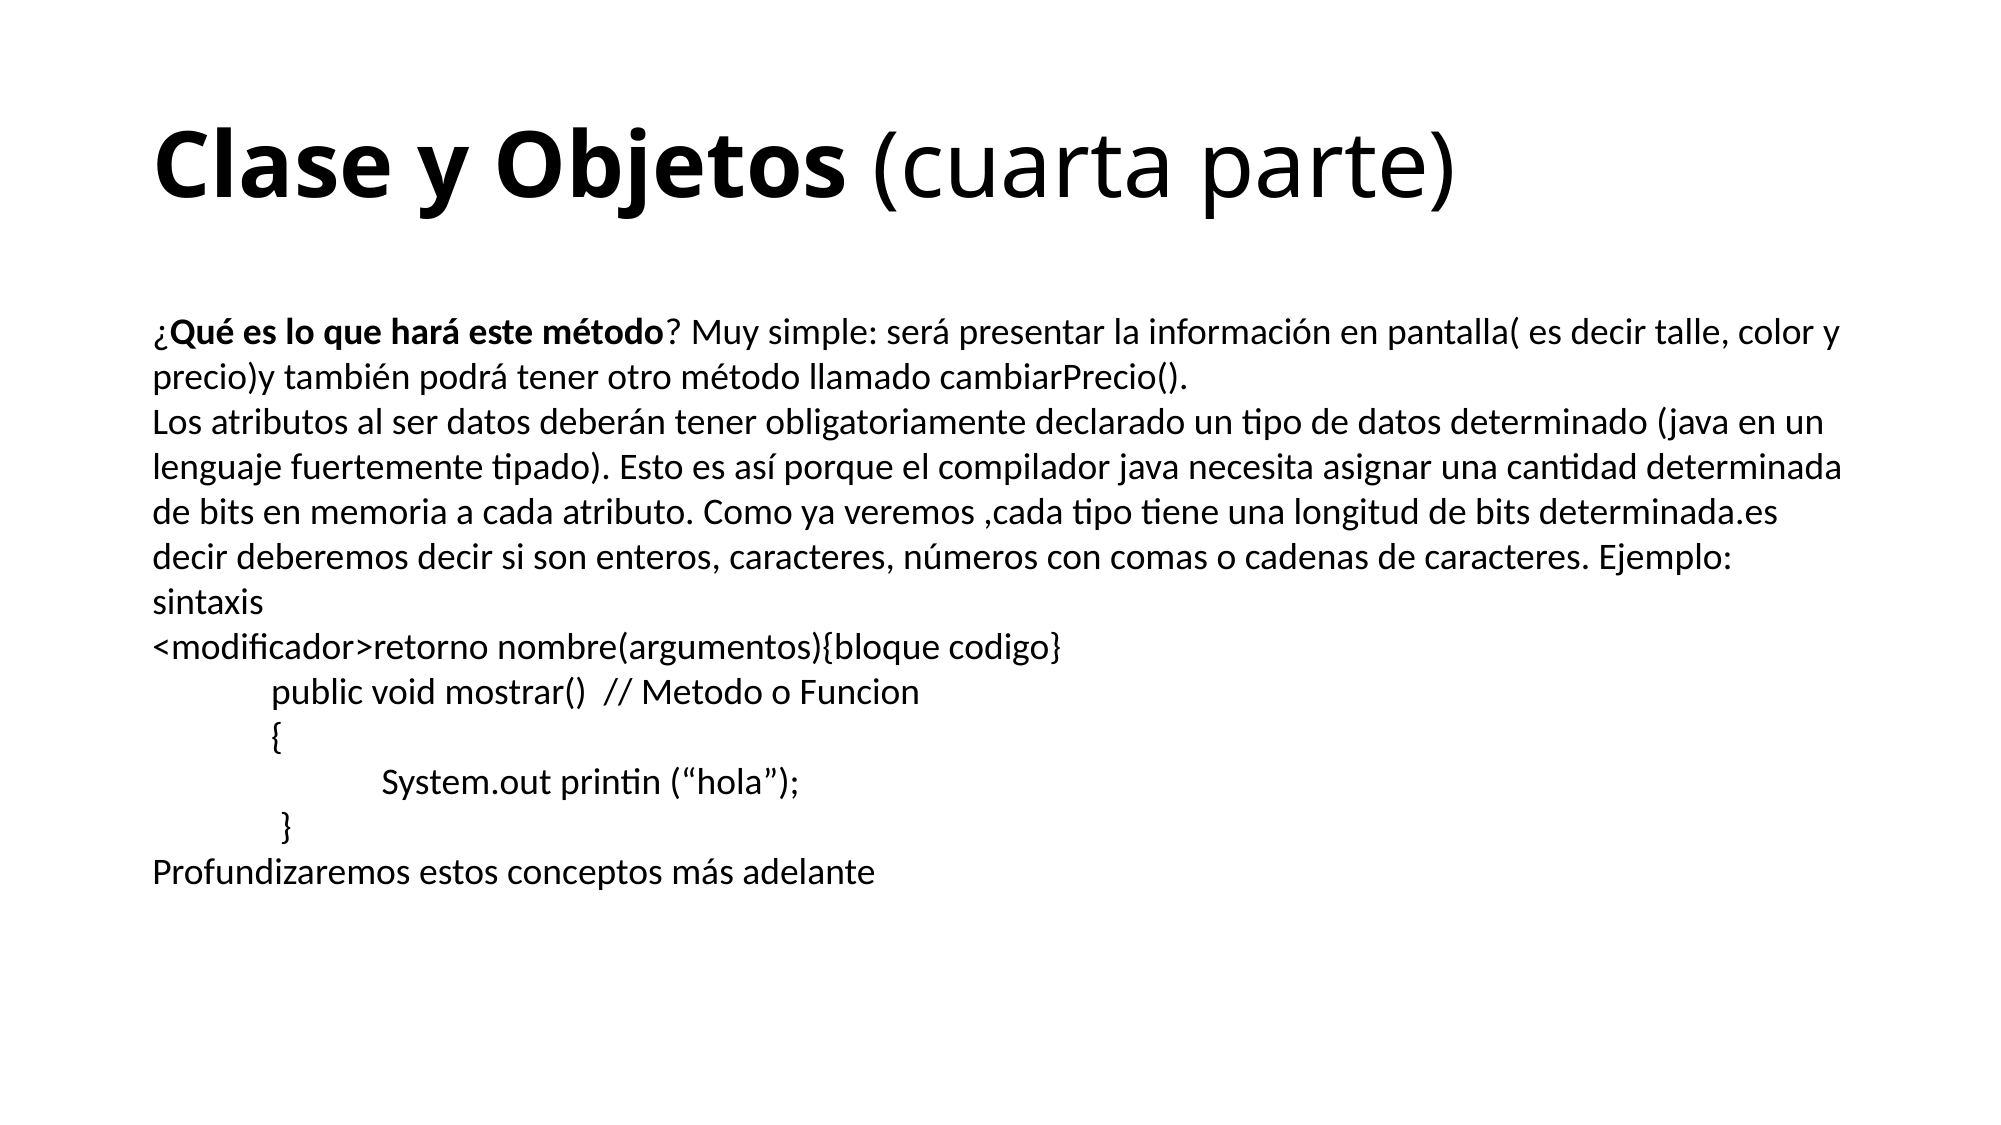

Clase y Objetos (cuarta parte)
¿Qué es lo que hará este método? Muy simple: será presentar la información en pantalla( es decir talle, color y precio)y también podrá tener otro método llamado cambiarPrecio().
Los atributos al ser datos deberán tener obligatoriamente declarado un tipo de datos determinado (java en un lenguaje fuertemente tipado). Esto es así porque el compilador java necesita asignar una cantidad determinada de bits en memoria a cada atributo. Como ya veremos ,cada tipo tiene una longitud de bits determinada.es decir deberemos decir si son enteros, caracteres, números con comas o cadenas de caracteres. Ejemplo: sintaxis
<modificador>retorno nombre(argumentos){bloque codigo}
 public void mostrar() // Metodo o Funcion
 {
 System.out printin (“hola”);
 }
Profundizaremos estos conceptos más adelante